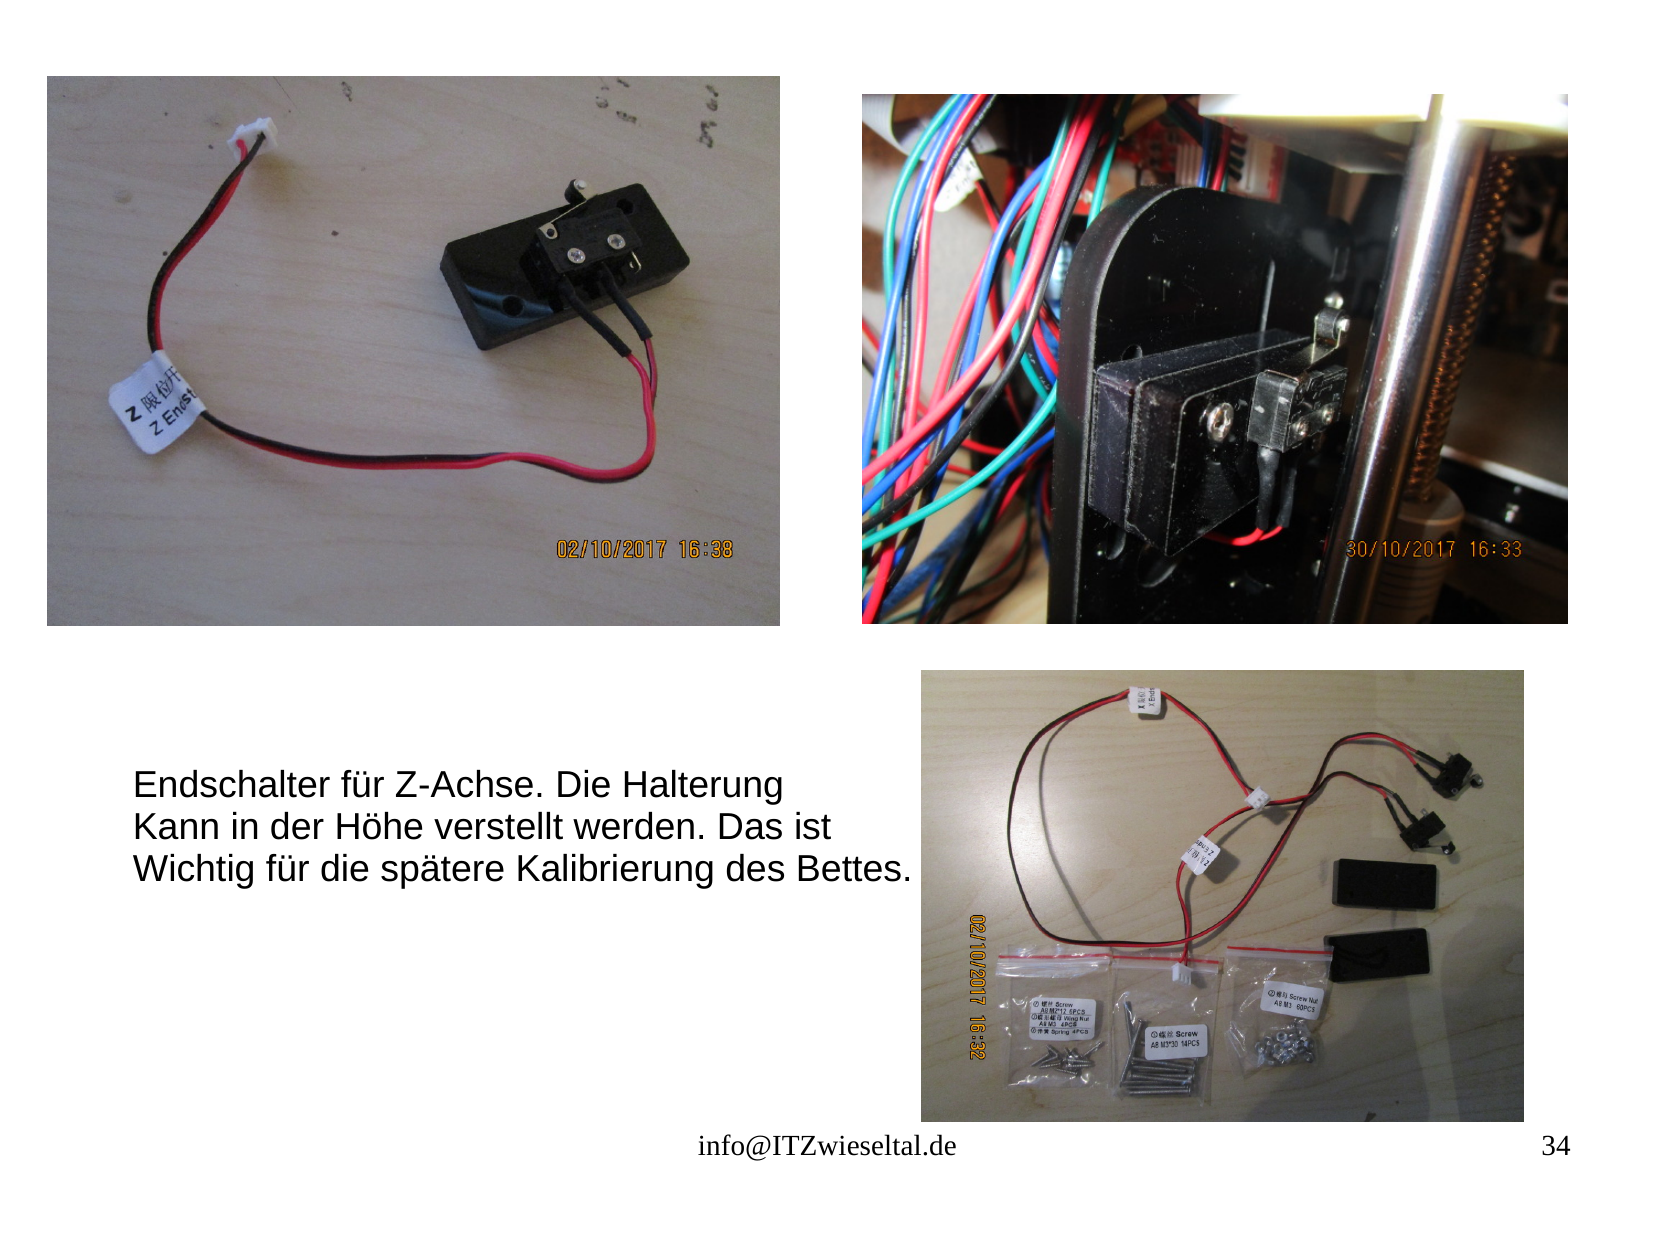

Endschalter für Z-Achse. Die Halterung
Kann in der Höhe verstellt werden. Das ist
Wichtig für die spätere Kalibrierung des Bettes.
info@ITZwieseltal.de
34